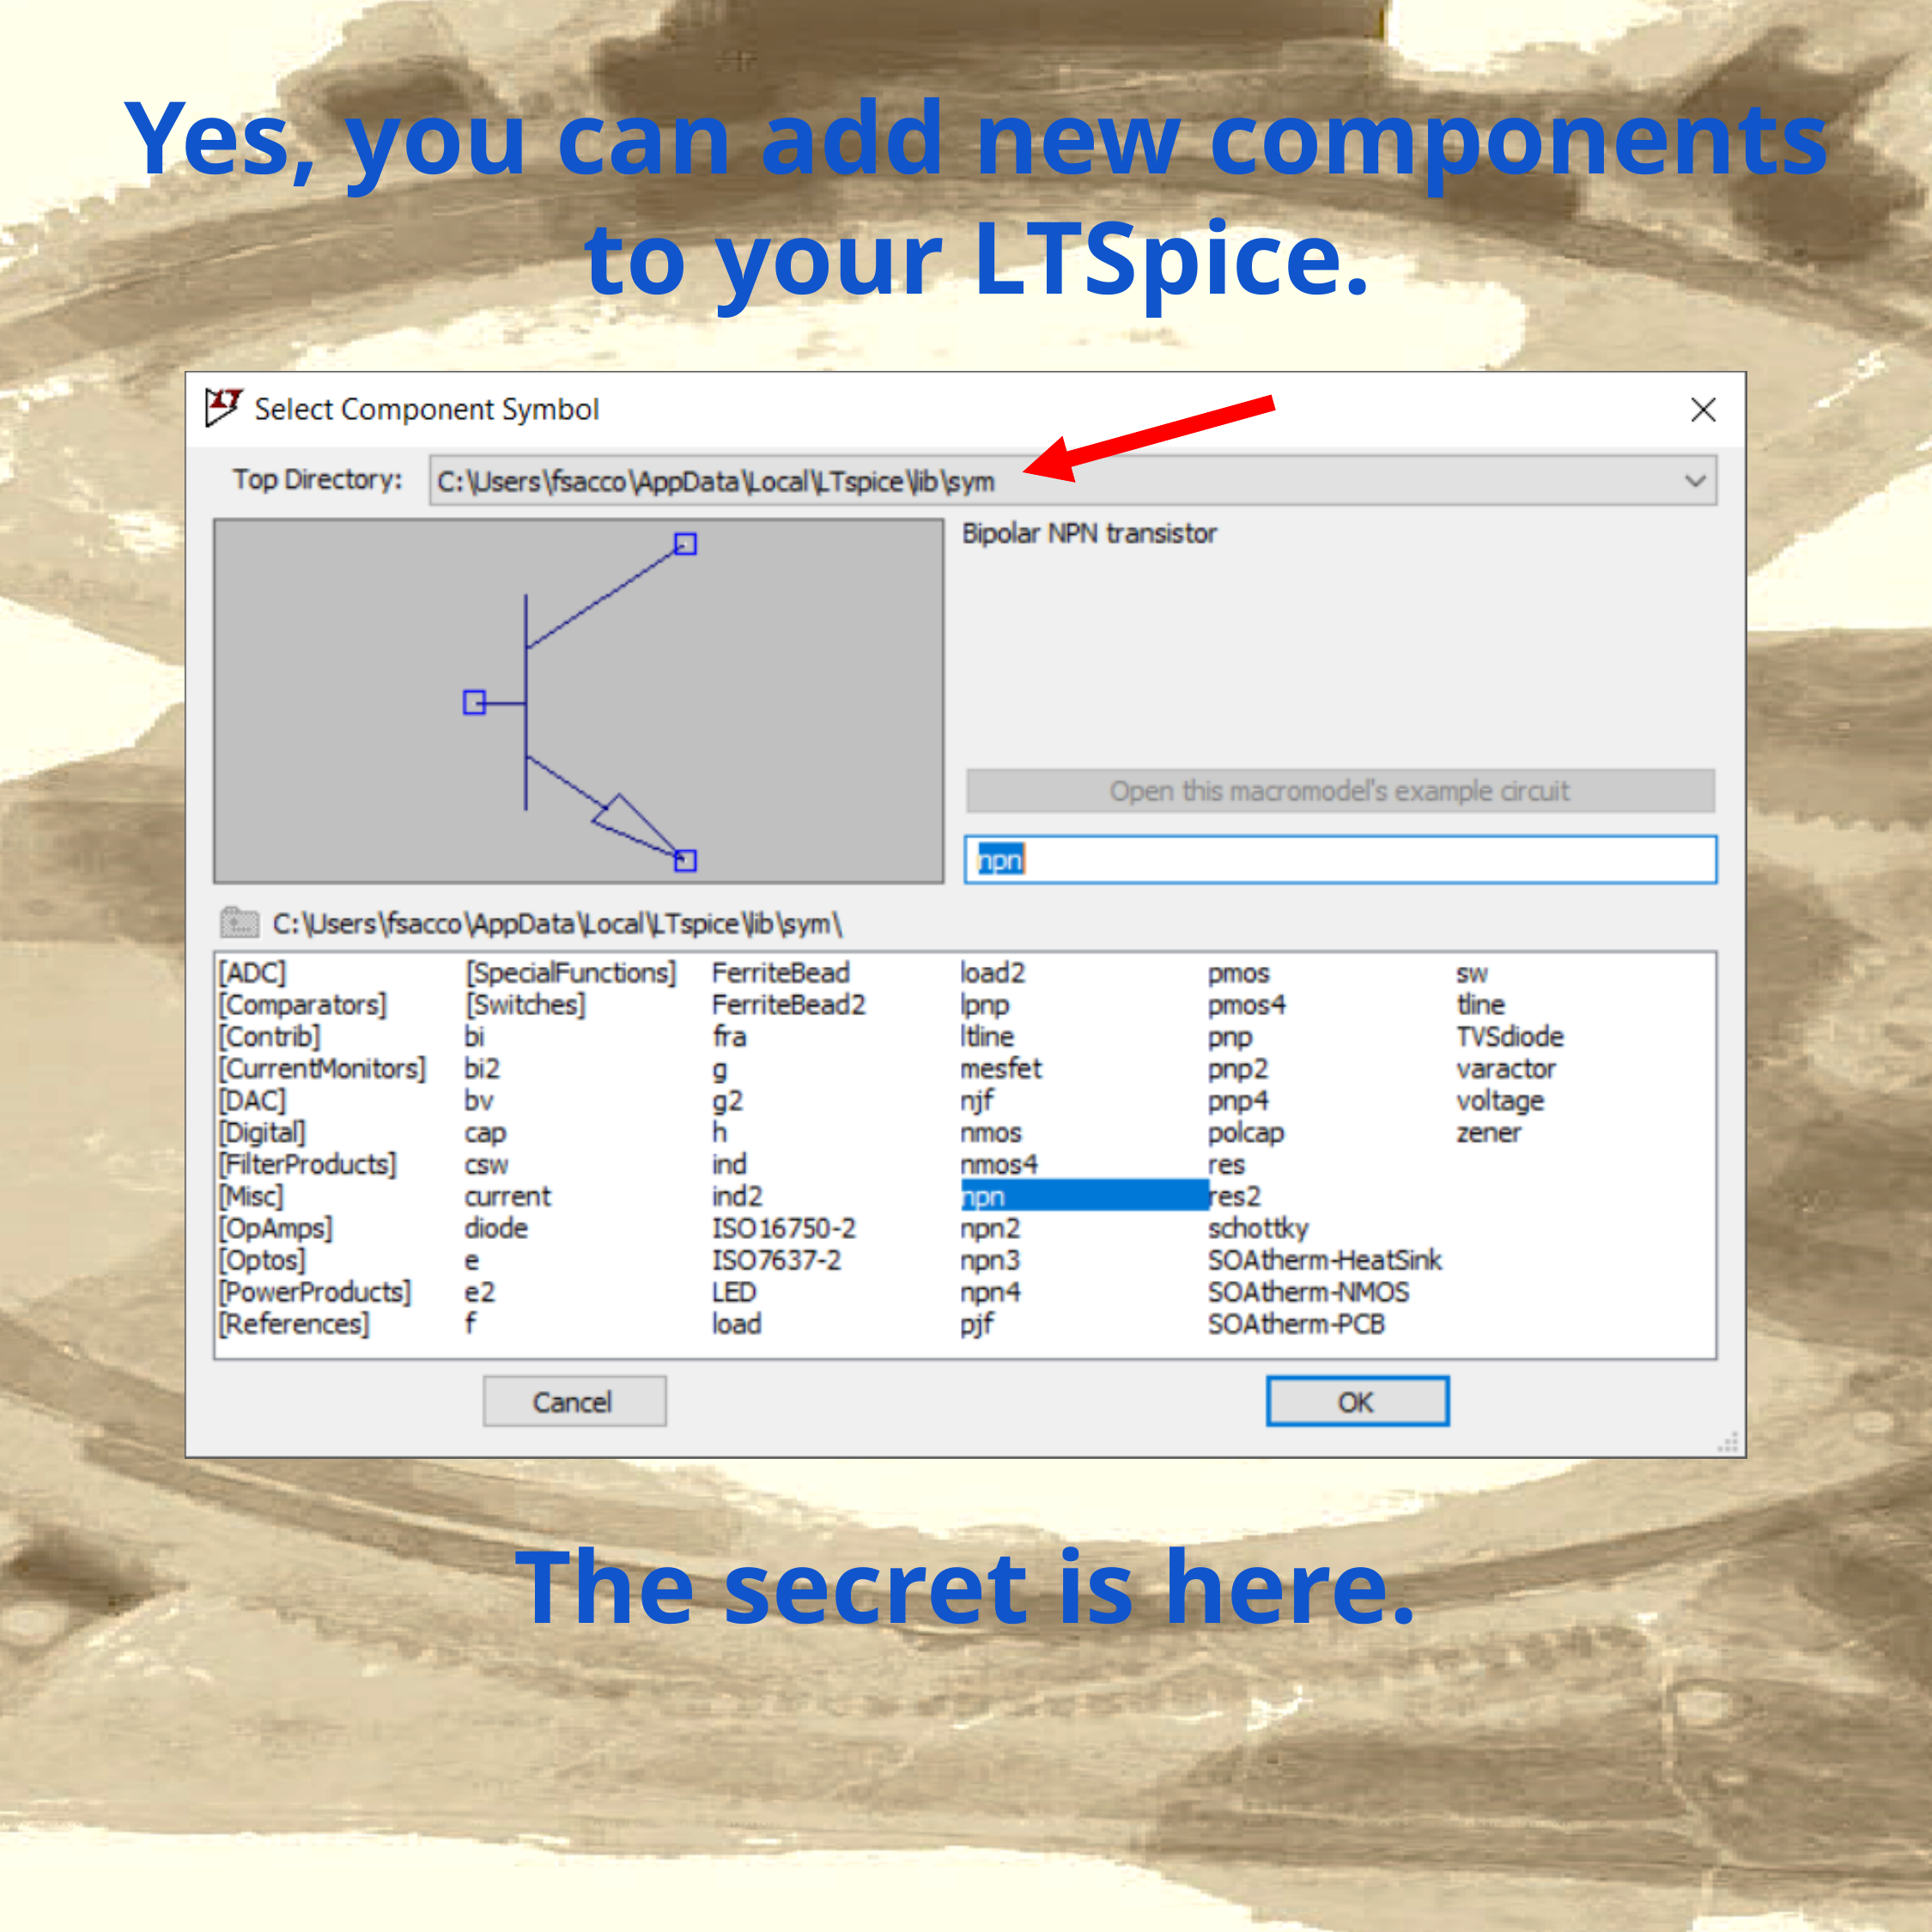

Yes, you can add new components to your LTSpice.
The secret is here.